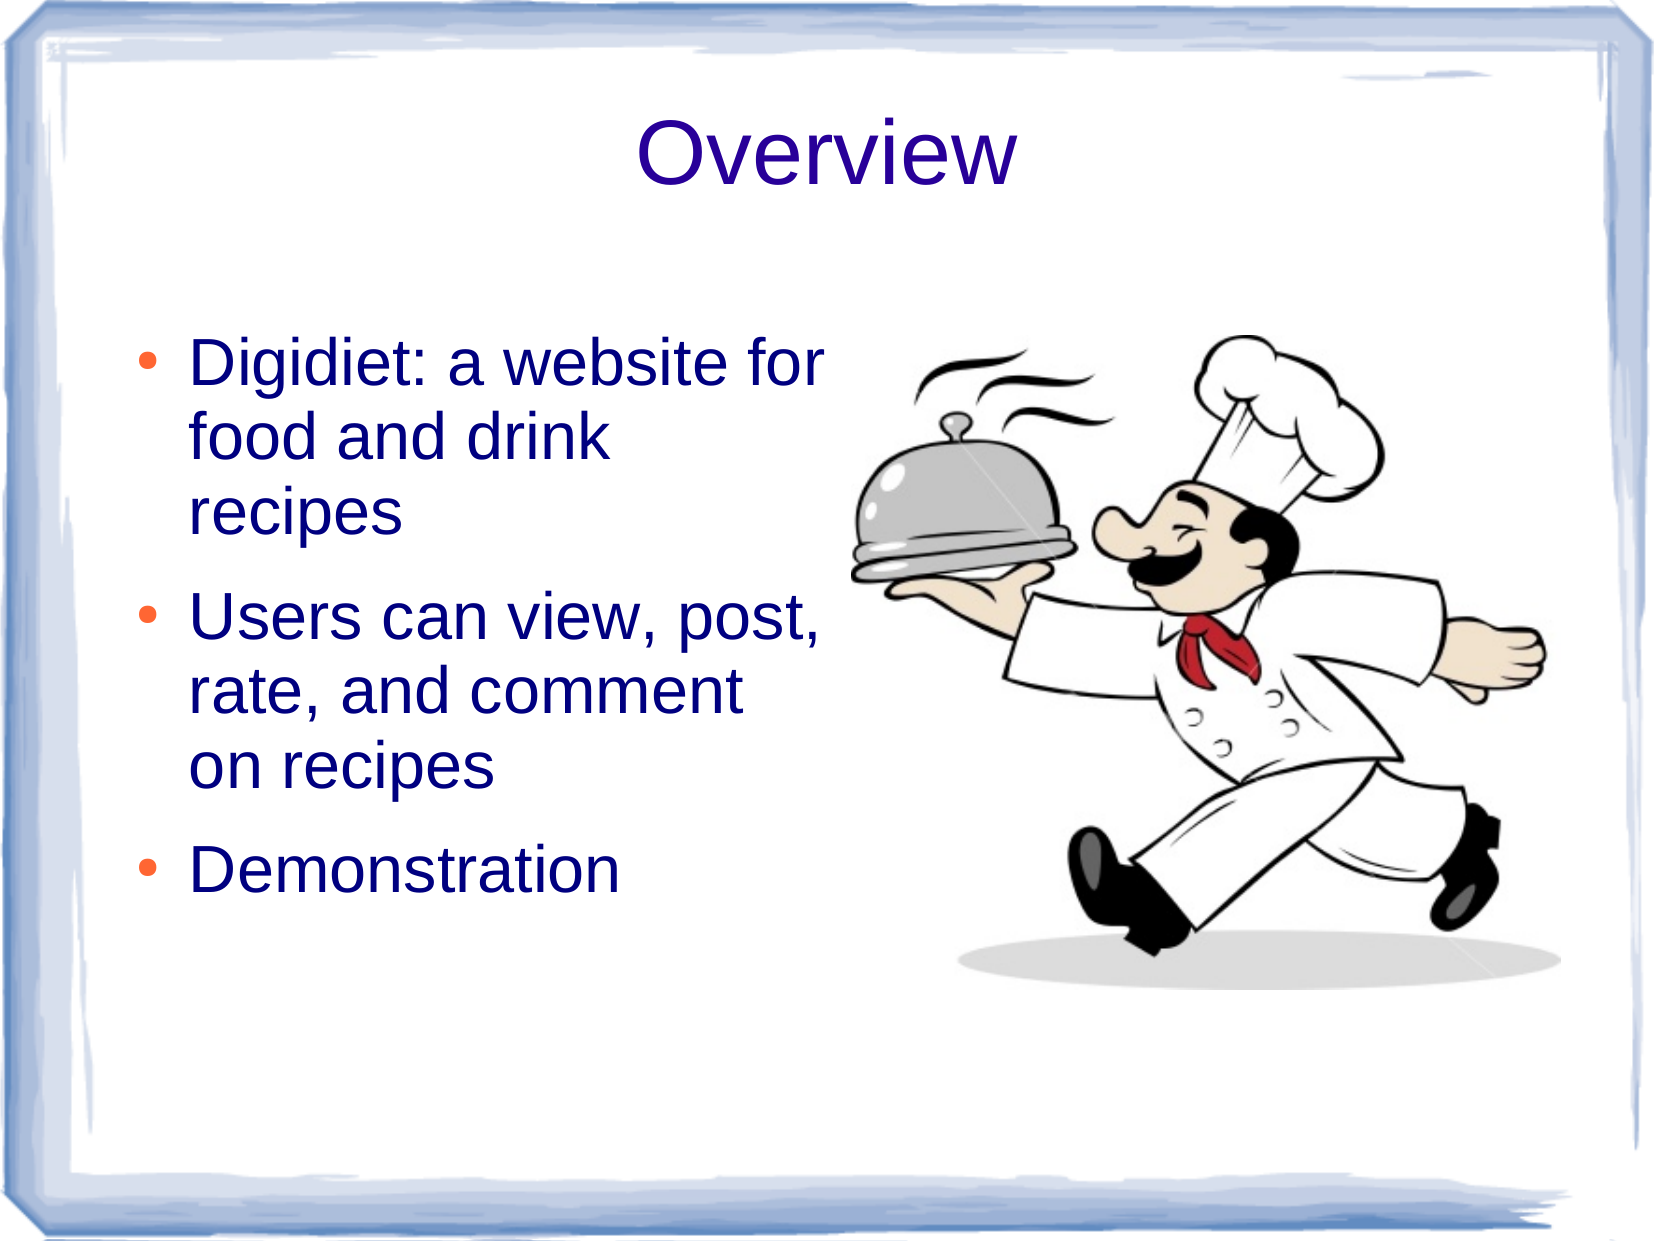

# Overview
Digidiet: a website for food and drink recipes
Users can view, post, rate, and comment on recipes
Demonstration